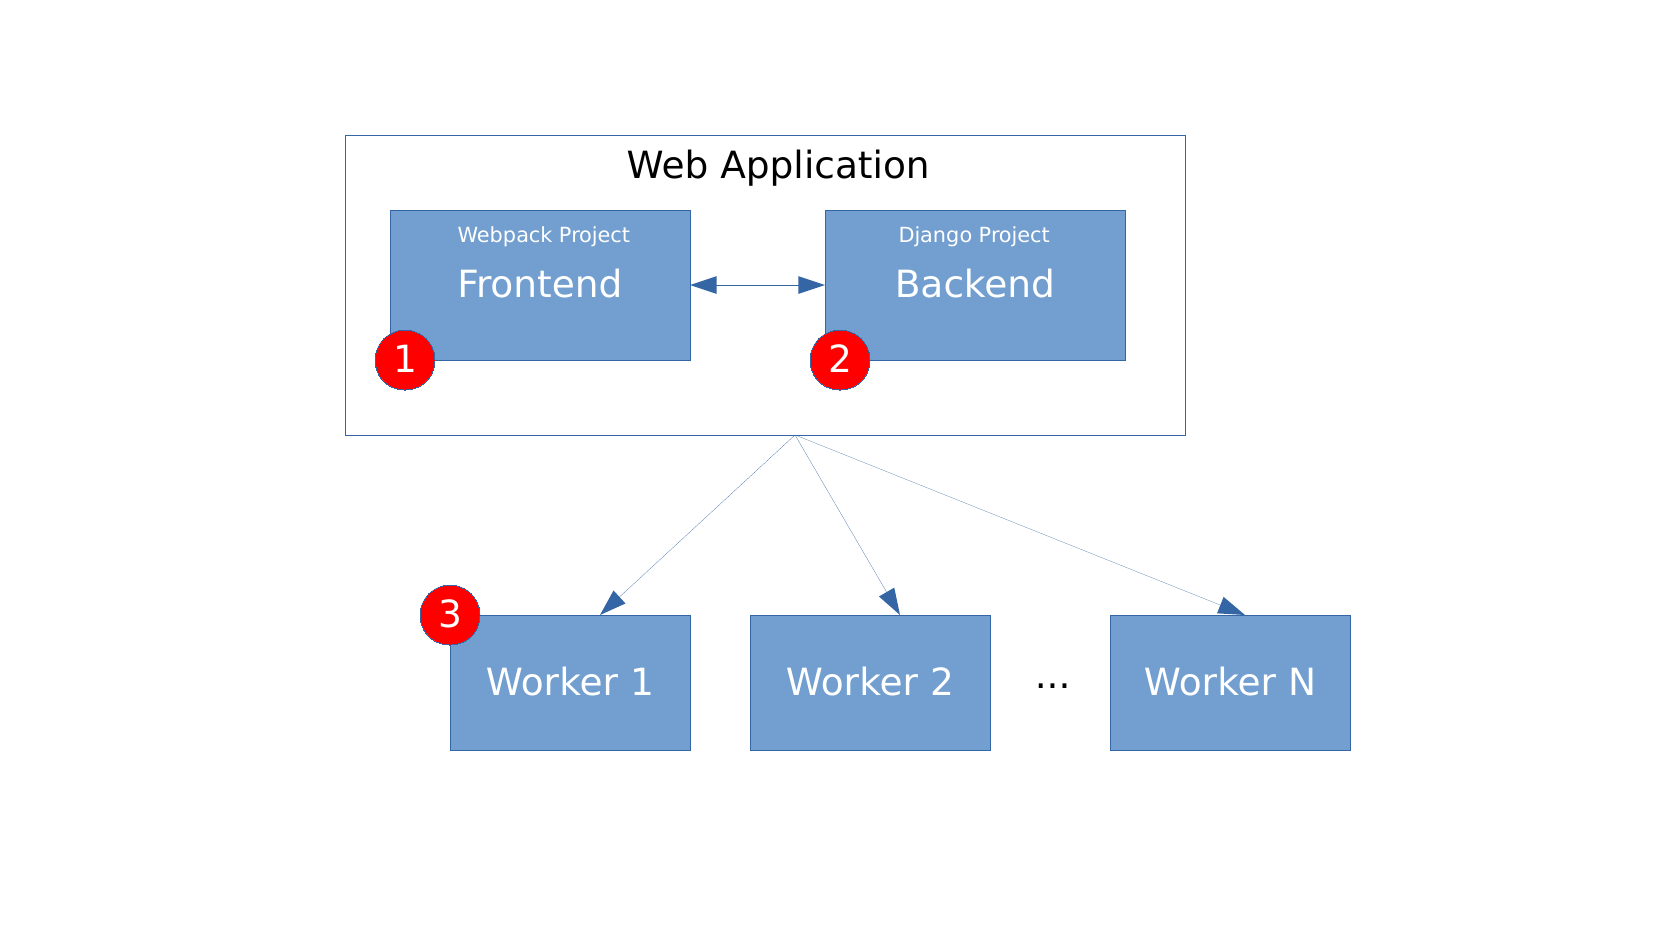

Web Application
Frontend
Backend
Webpack Project
Django Project
1
2
3
Worker 1
Worker 2
Worker N
...